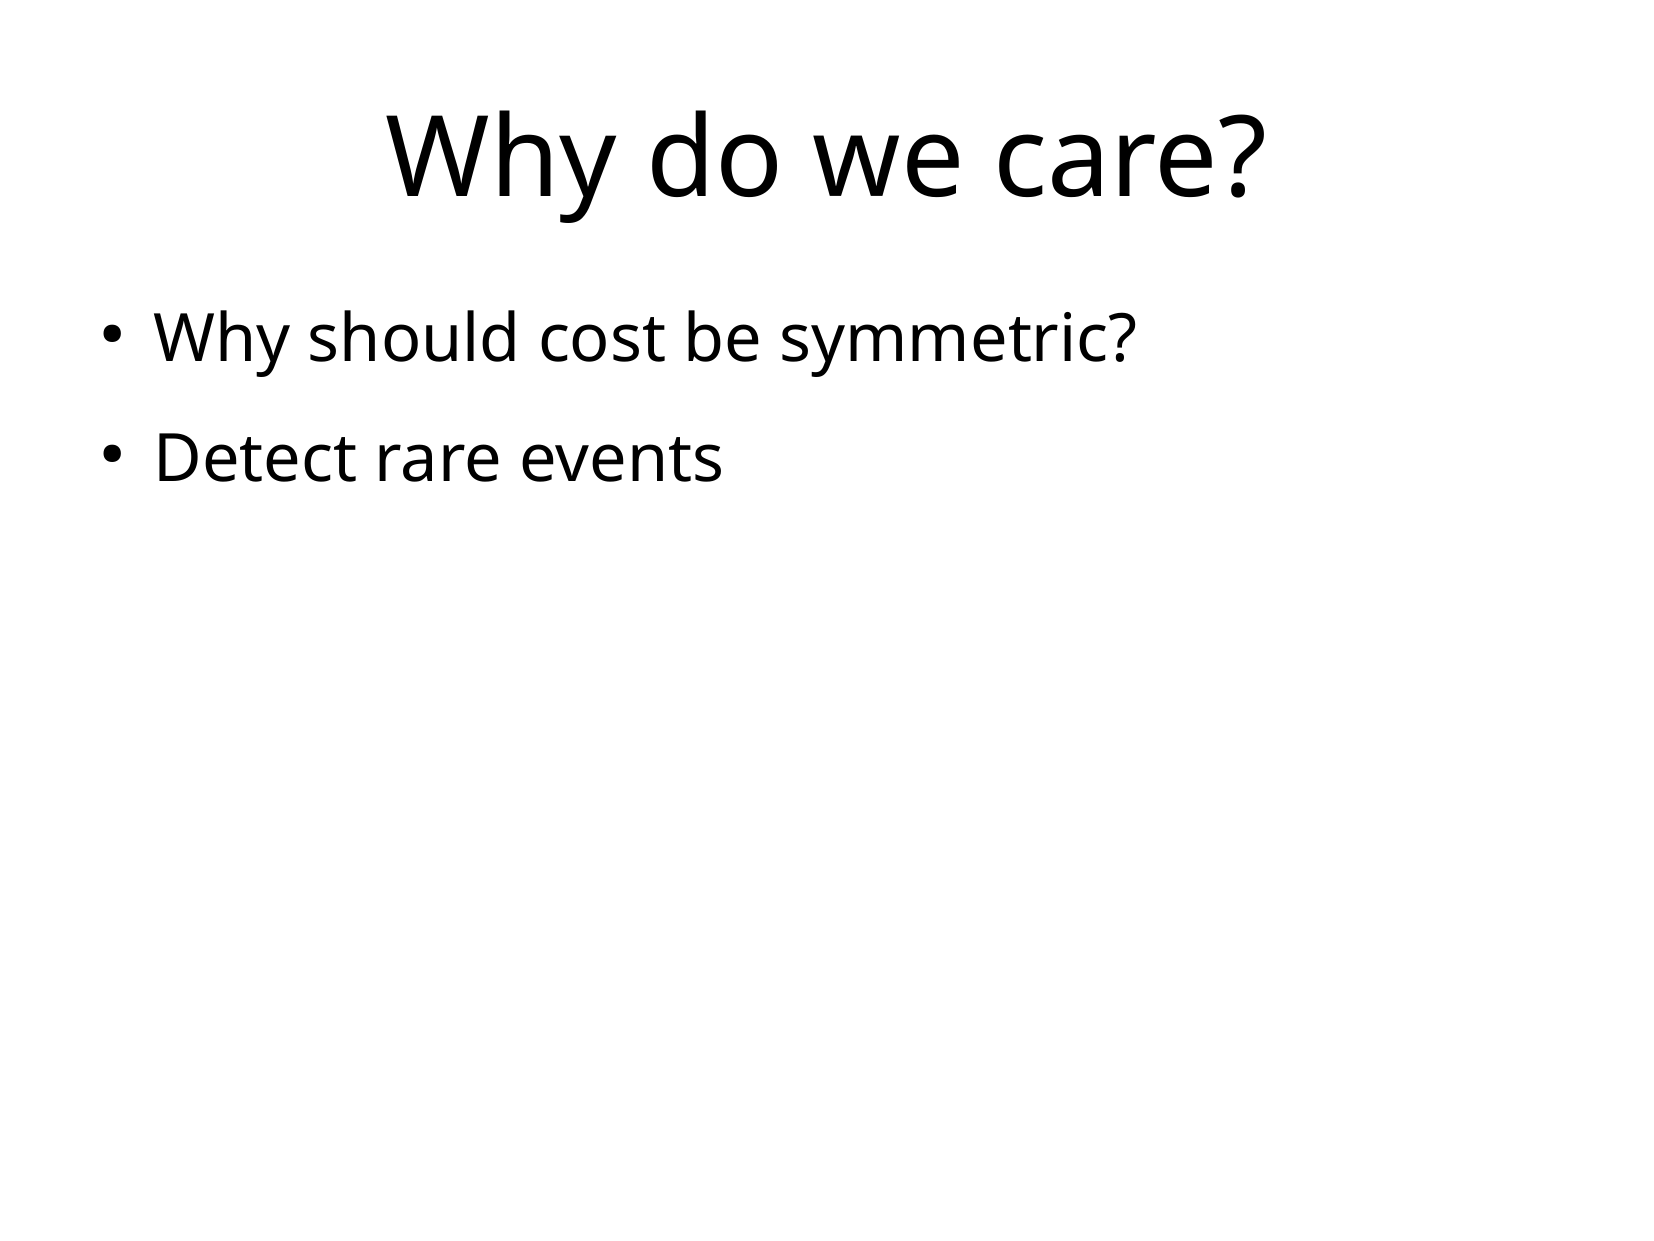

# Why do we care?
Why should cost be symmetric?
Detect rare events